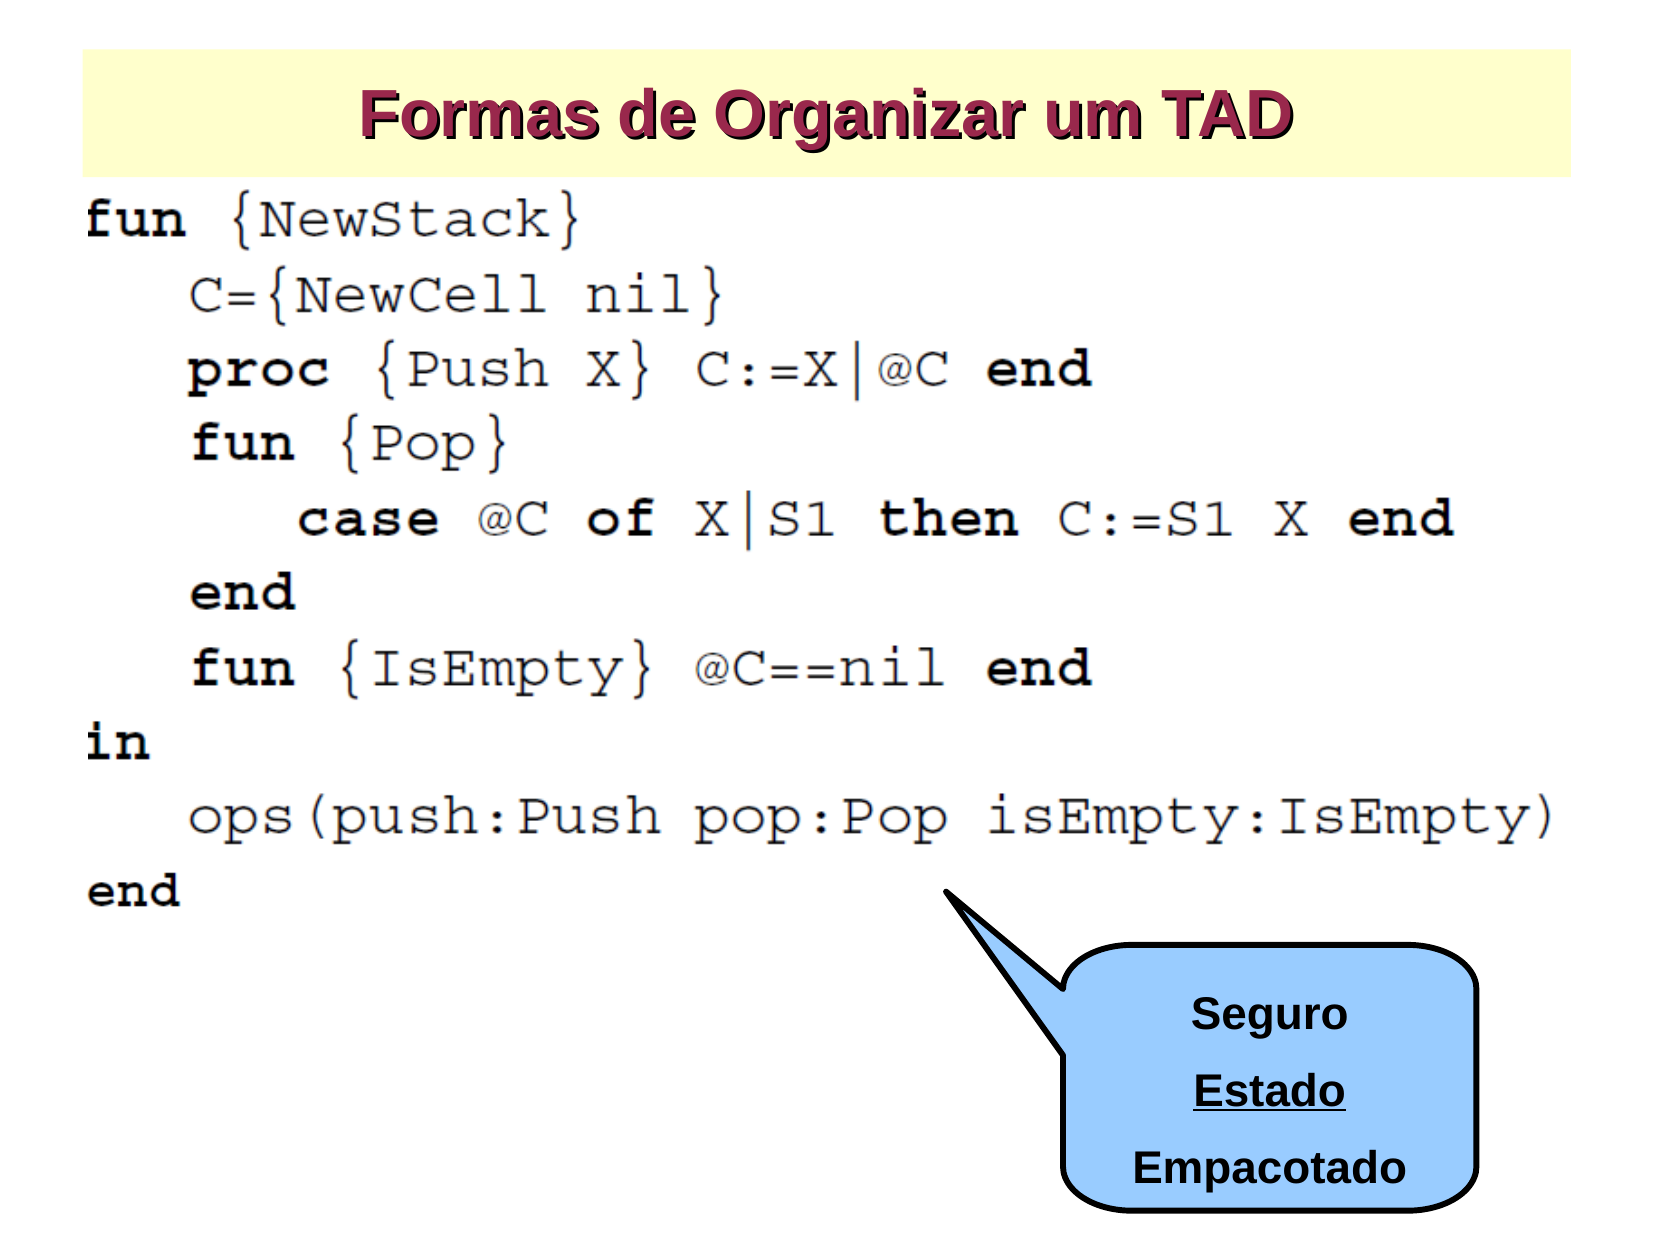

# Formas de Organizar um TAD
Seguro
Estado
Empacotado